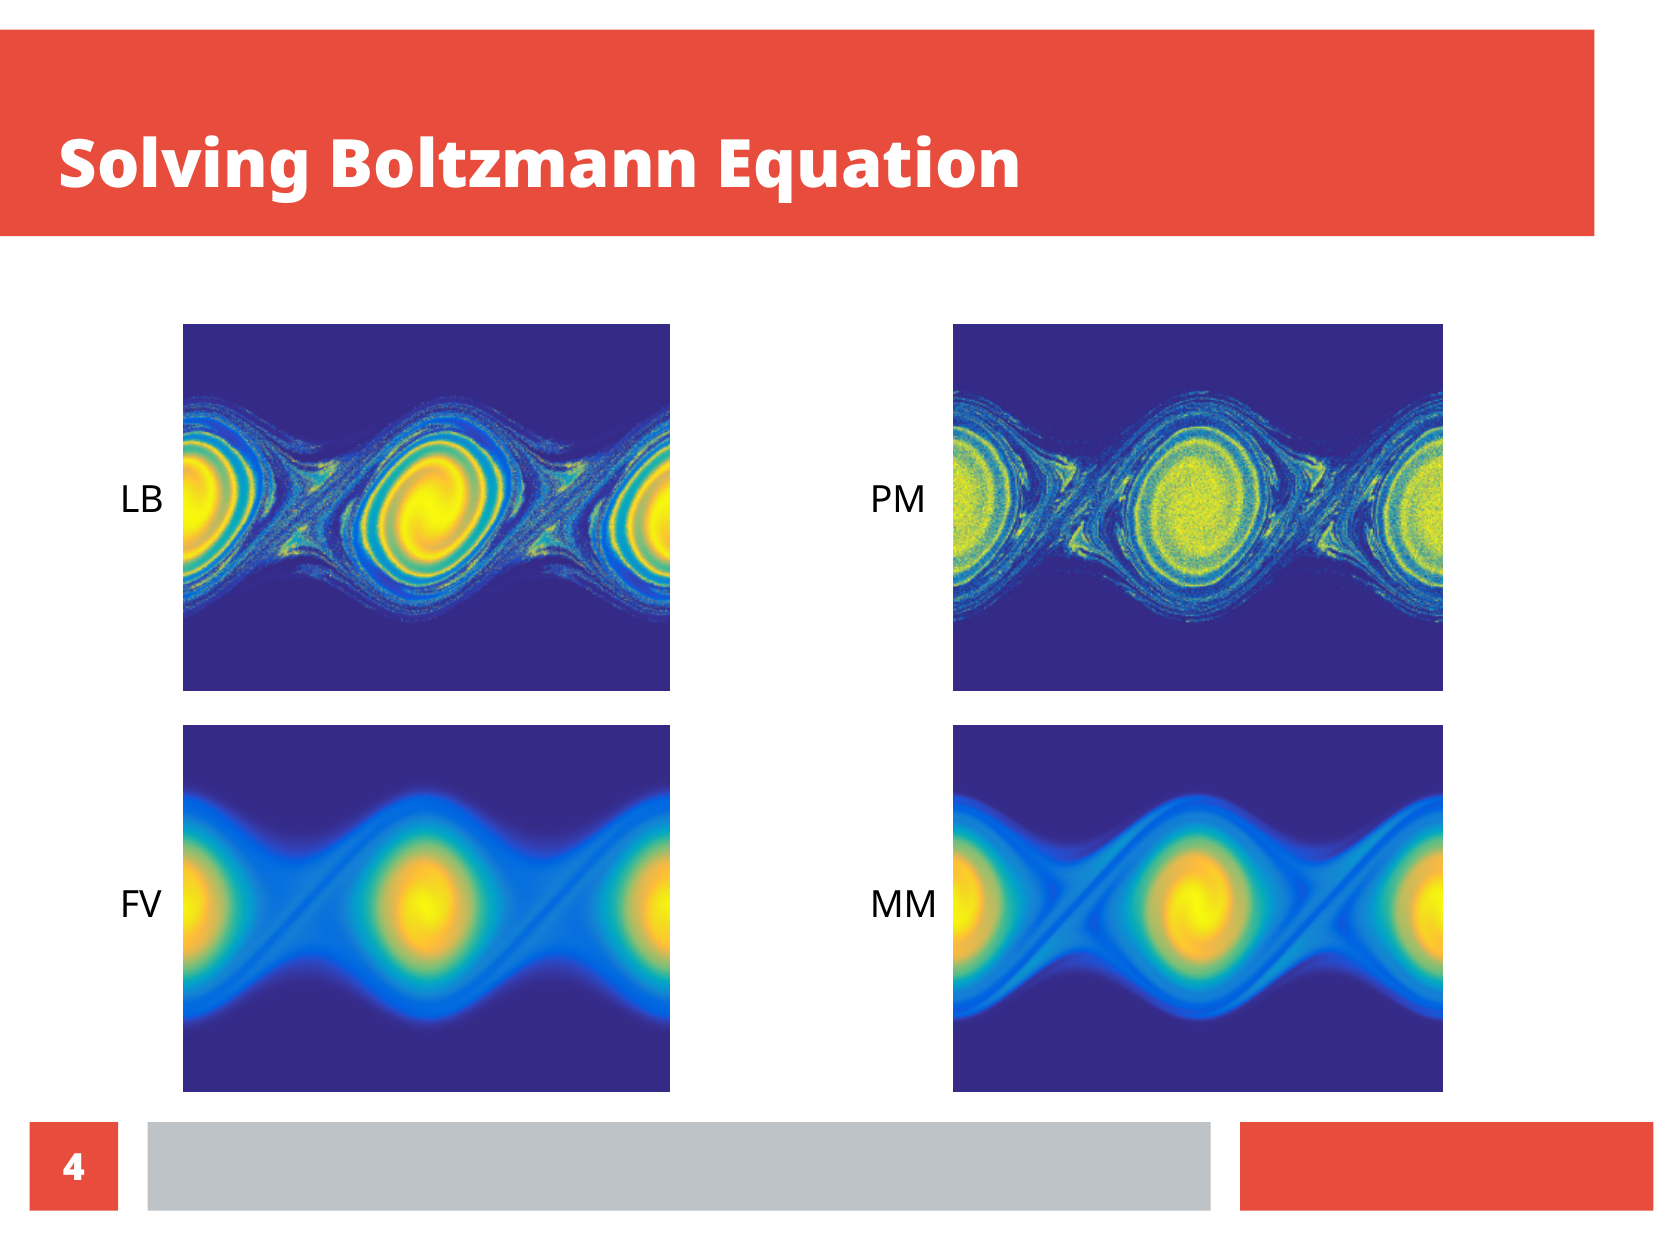

# Solving Boltzmann Equation
LB
PM
FV
MM
4